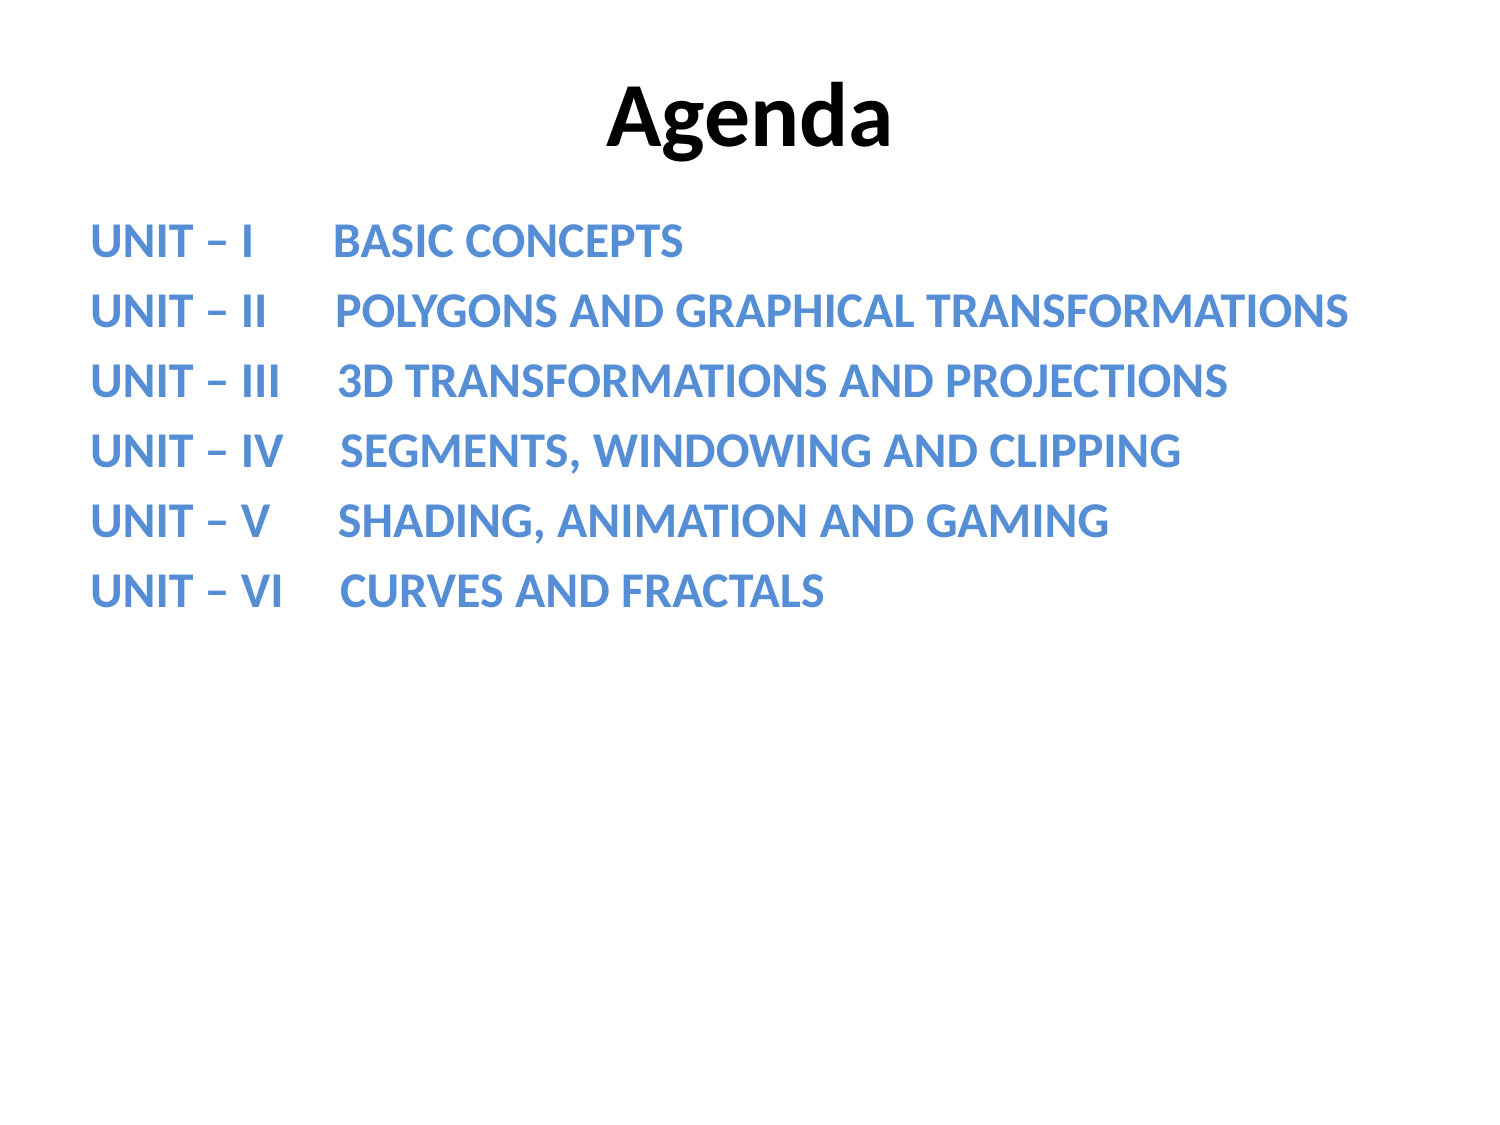

# Agenda
UNIT – I BASIC CONCEPTS
UNIT – II POLYGONS AND GRAPHICAL TRANSFORMATIONS
UNIT – III 3D TRANSFORMATIONS AND PROJECTIONS
UNIT – IV SEGMENTS, WINDOWING AND CLIPPING
UNIT – V SHADING, ANIMATION AND GAMING
UNIT – VI CURVES AND FRACTALS